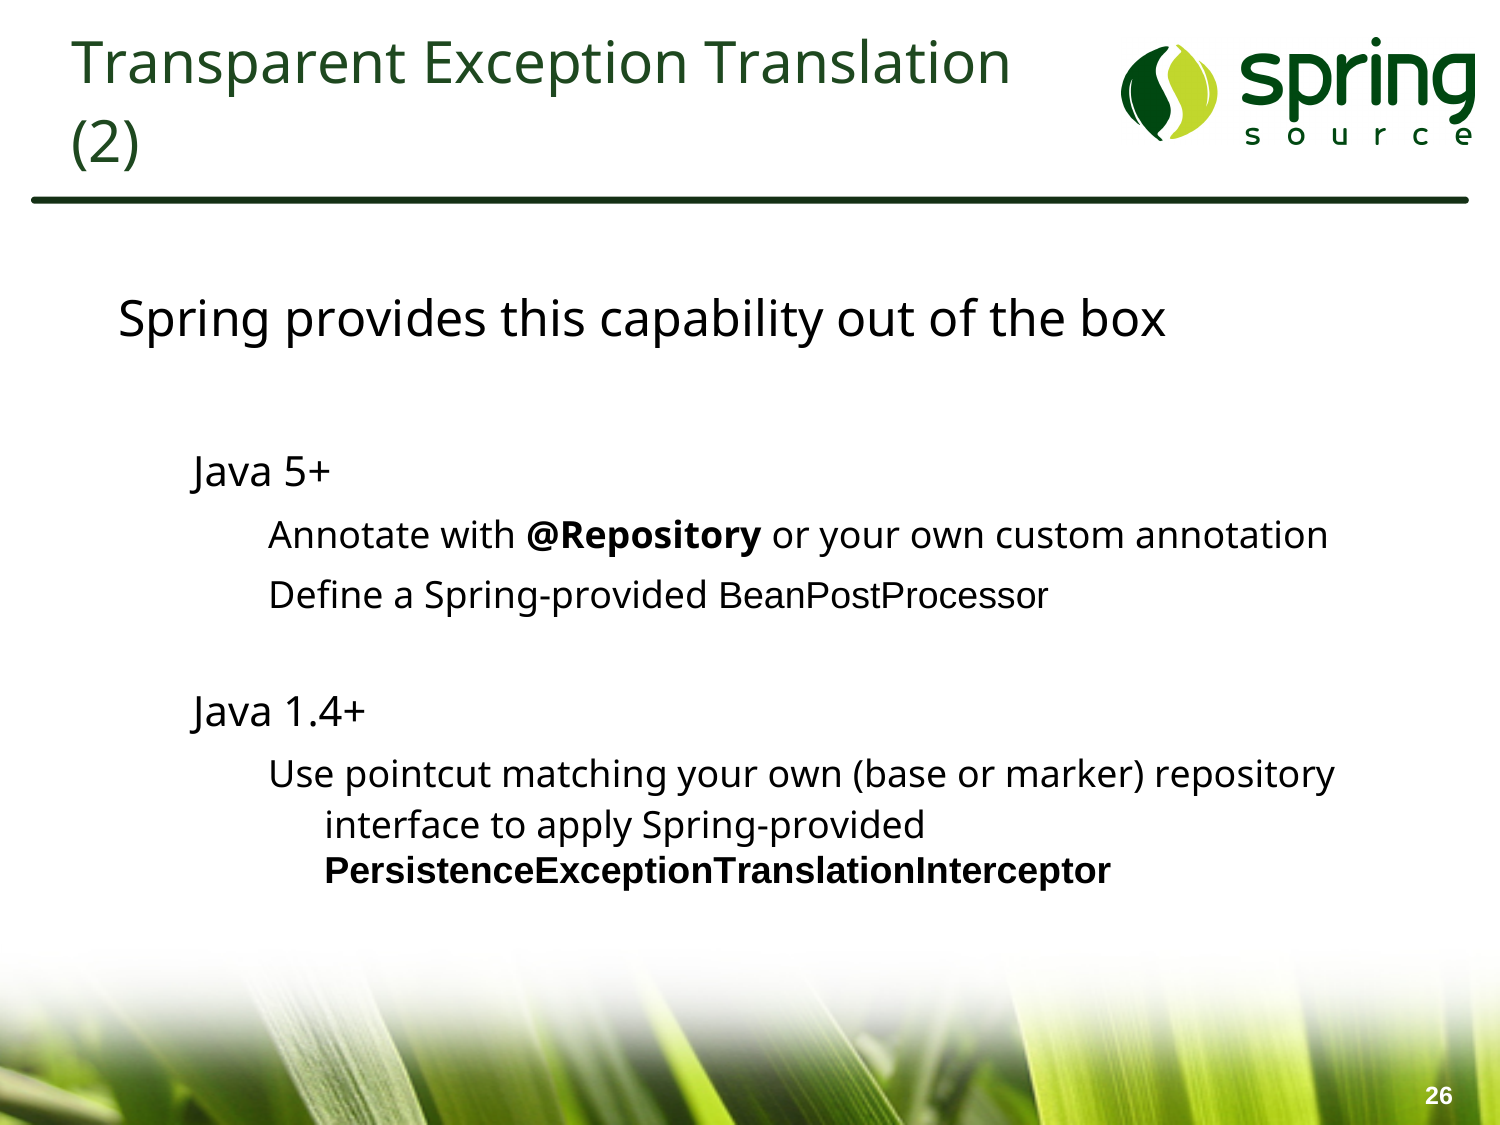

# Transparent Exception Translation (2)
Spring provides this capability out of the box
Java 5+
Annotate with @Repository or your own custom annotation
Define a Spring-provided BeanPostProcessor
Java 1.4+
Use pointcut matching your own (base or marker) repository interface to apply Spring-provided PersistenceExceptionTranslationInterceptor